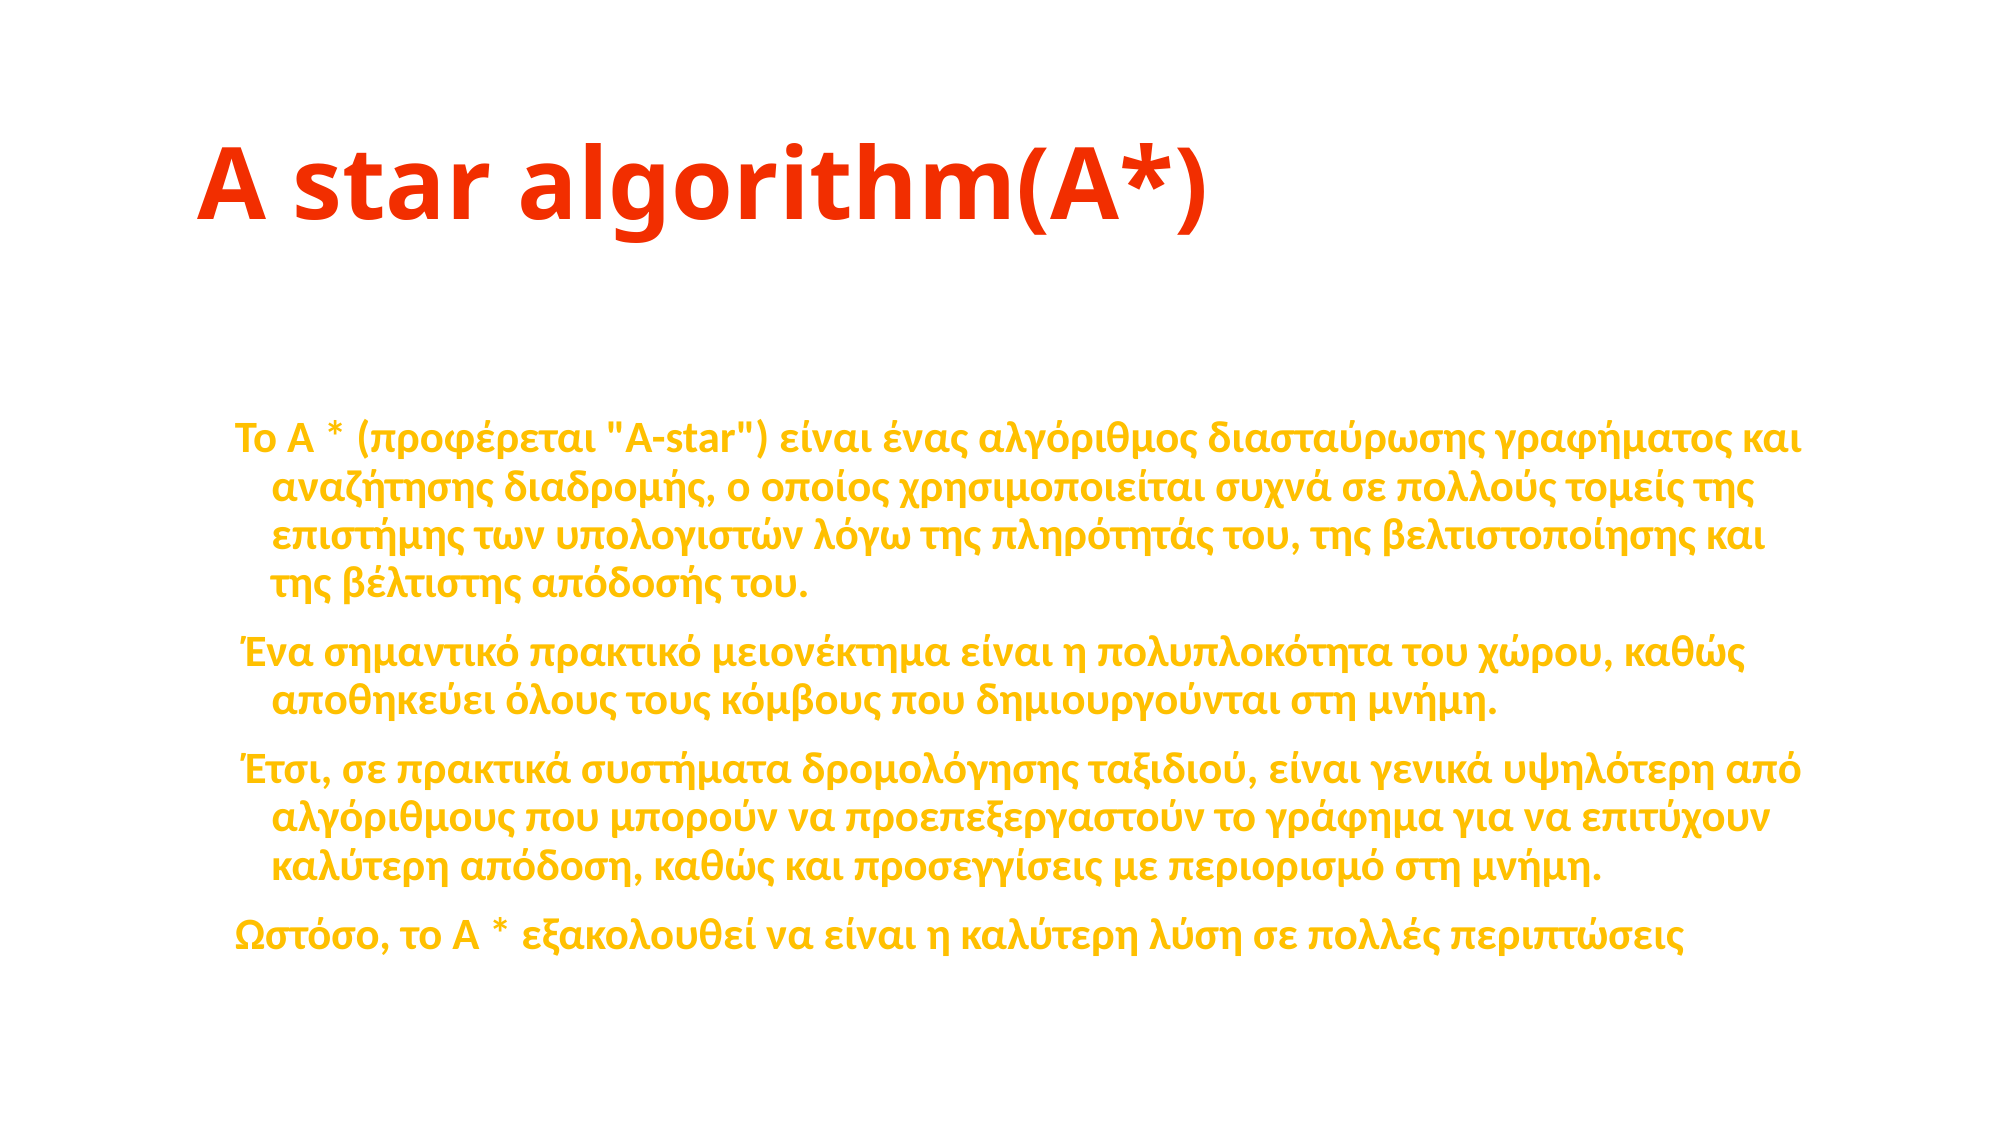

# A star algorithm(A*)
Το A * (προφέρεται "A-star") είναι ένας αλγόριθμος διασταύρωσης γραφήματος και αναζήτησης διαδρομής, ο οποίος χρησιμοποιείται συχνά σε πολλούς τομείς της επιστήμης των υπολογιστών λόγω της πληρότητάς του, της βελτιστοποίησης και της βέλτιστης απόδοσής του.
 Ένα σημαντικό πρακτικό μειονέκτημα είναι η πολυπλοκότητα του χώρου, καθώς αποθηκεύει όλους τους κόμβους που δημιουργούνται στη μνήμη.
 Έτσι, σε πρακτικά συστήματα δρομολόγησης ταξιδιού, είναι γενικά υψηλότερη από αλγόριθμους που μπορούν να προεπεξεργαστούν το γράφημα για να επιτύχουν καλύτερη απόδοση, καθώς και προσεγγίσεις με περιορισμό στη μνήμη.
Ωστόσο, το A * εξακολουθεί να είναι η καλύτερη λύση σε πολλές περιπτώσεις